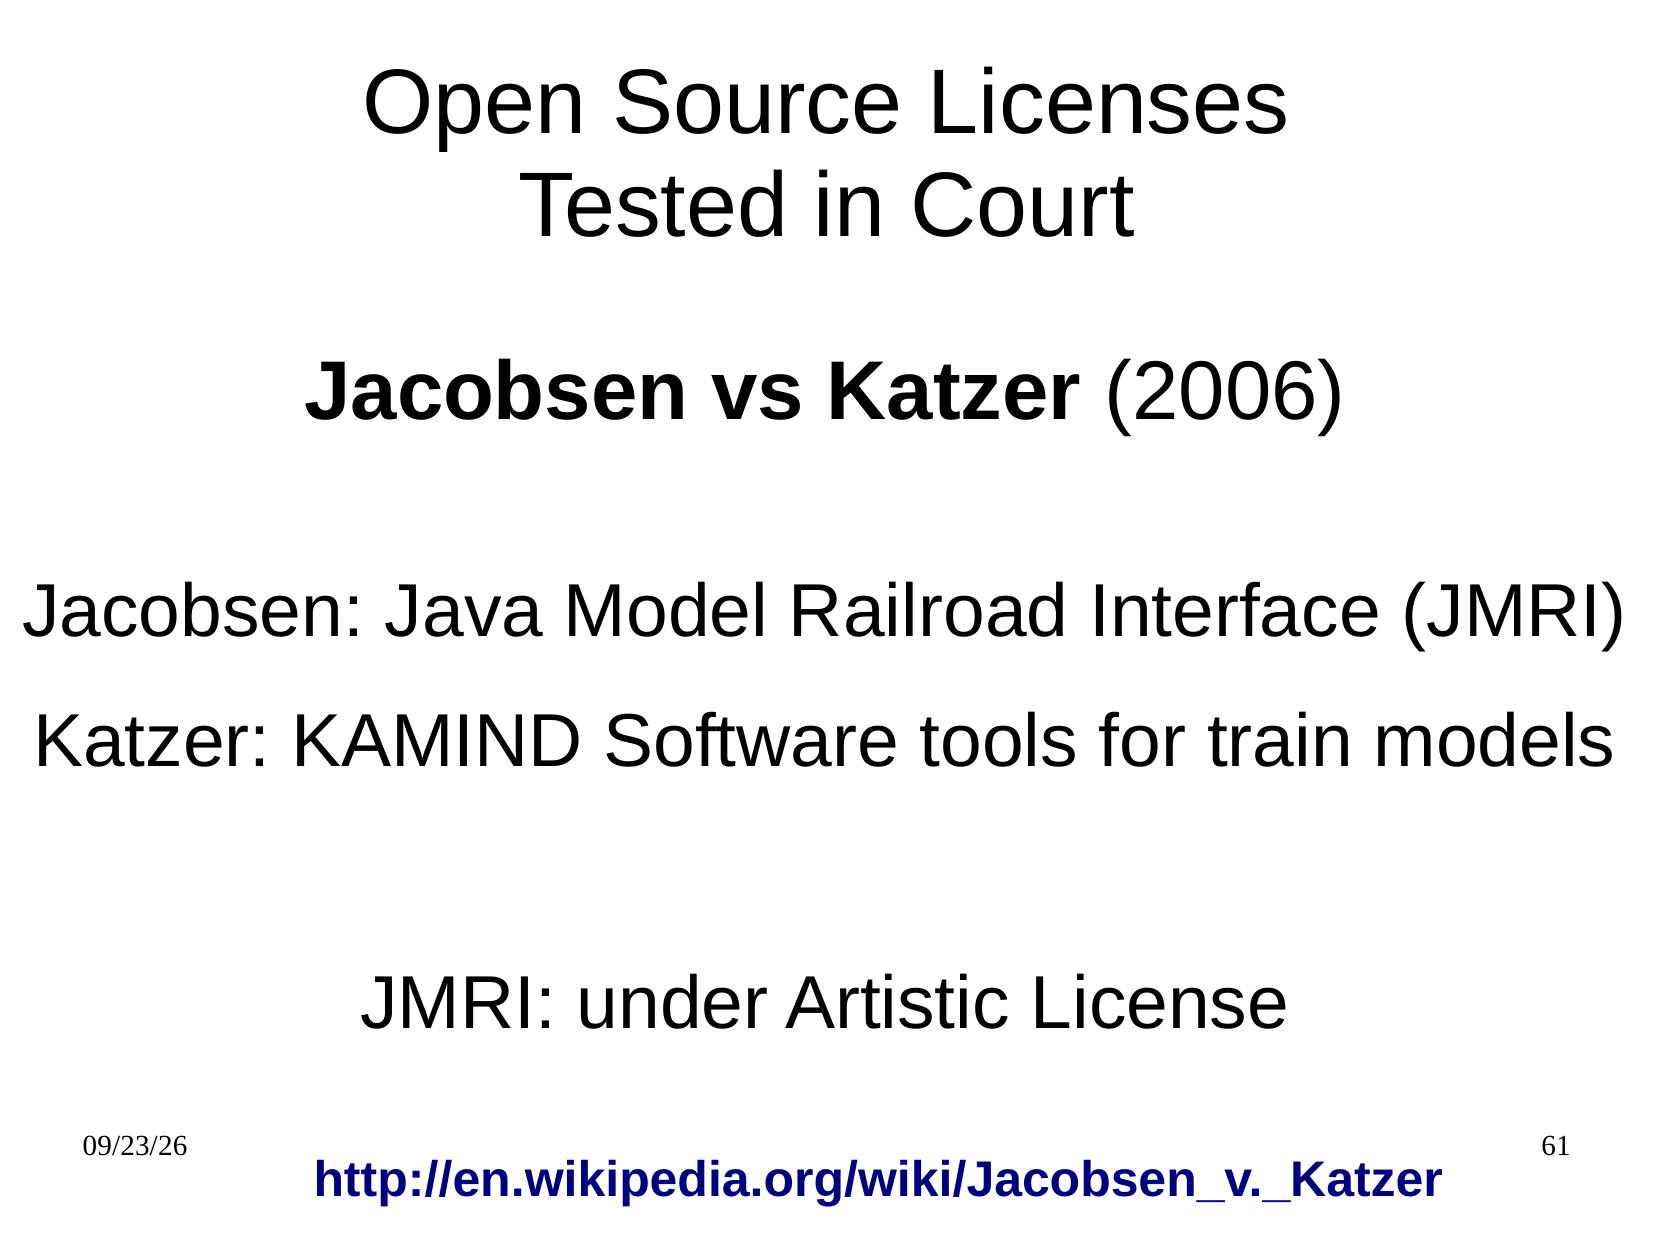

# Open Source Licenses Tested in Court
Jacobsen vs Katzer (2006)
Jacobsen: Java Model Railroad Interface (JMRI)
Katzer: KAMIND Software tools for train models
JMRI: under Artistic License
61
http://en.wikipedia.org/wiki/Jacobsen_v._Katzer